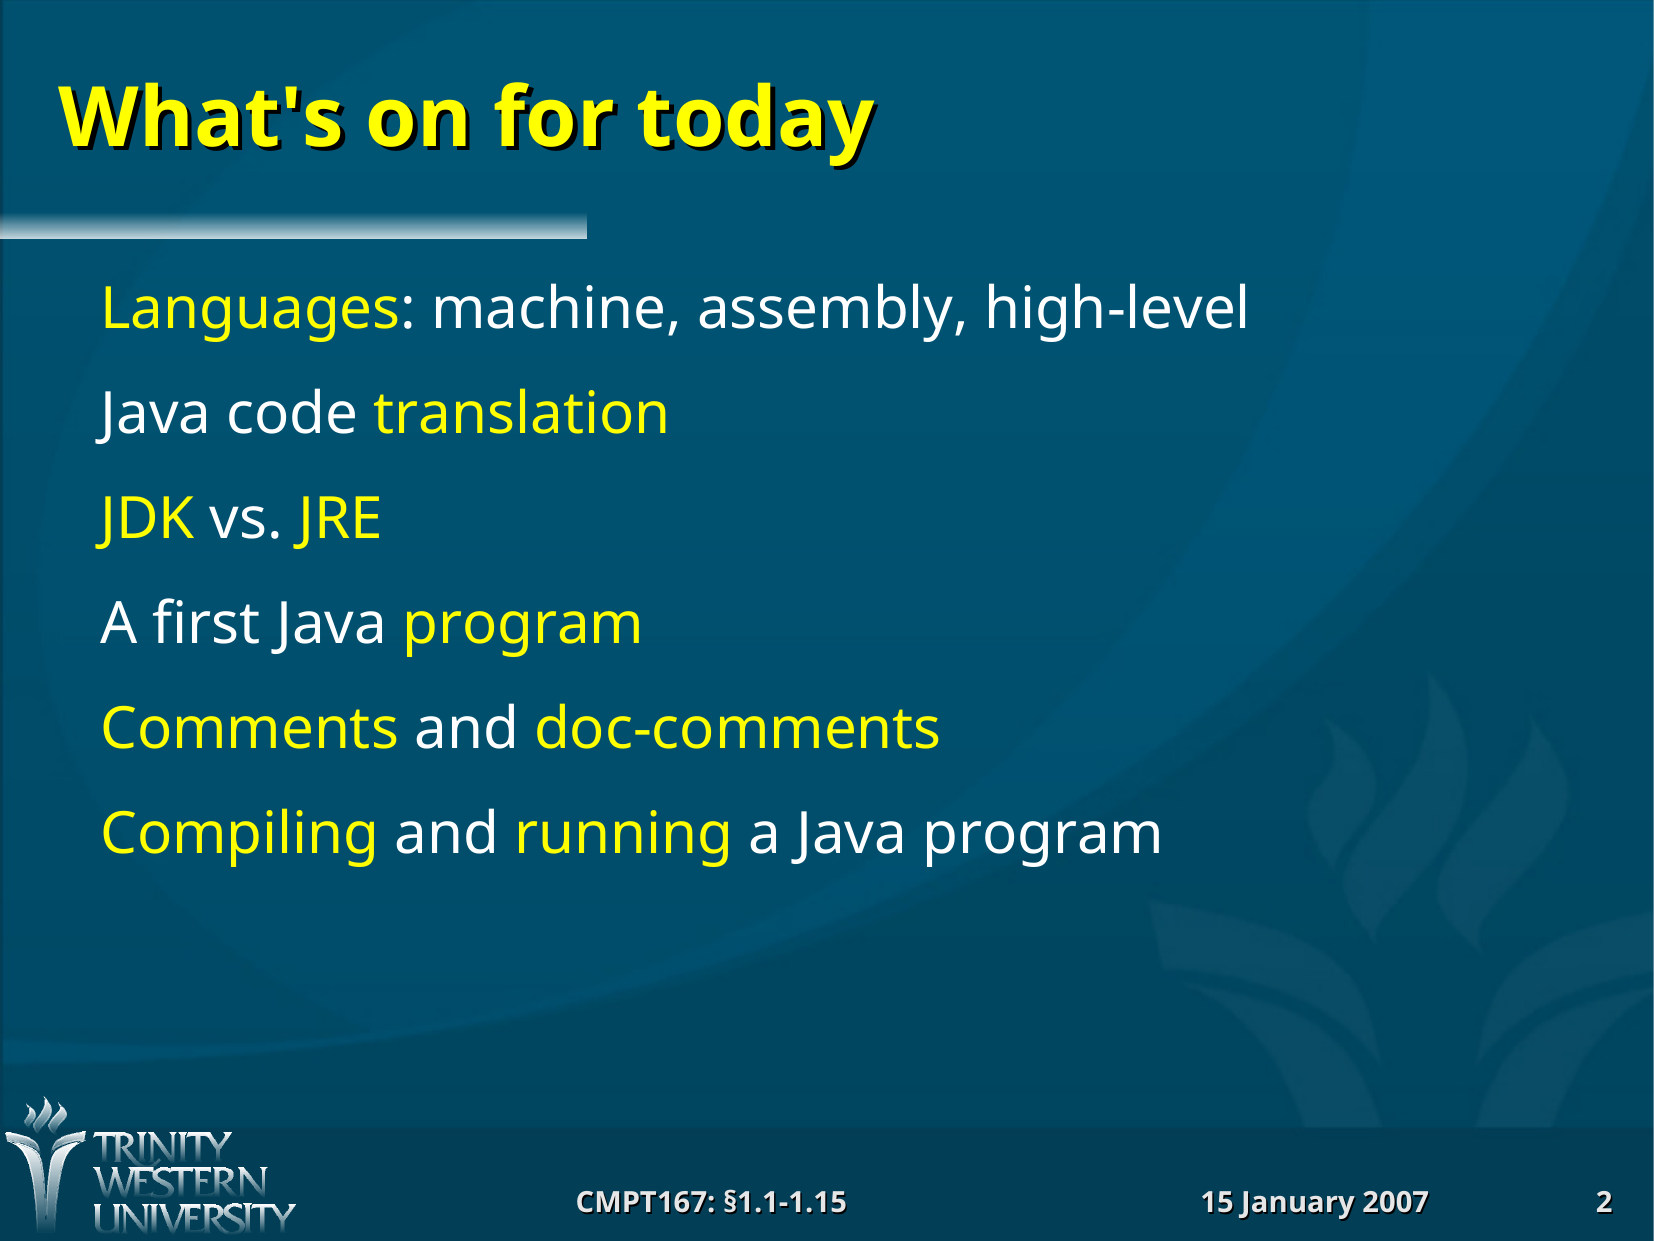

# What's on for today
Languages: machine, assembly, high-level
Java code translation
JDK vs. JRE
A first Java program
Comments and doc-comments
Compiling and running a Java program
CMPT167: §1.1-1.15
15 January 2007
2